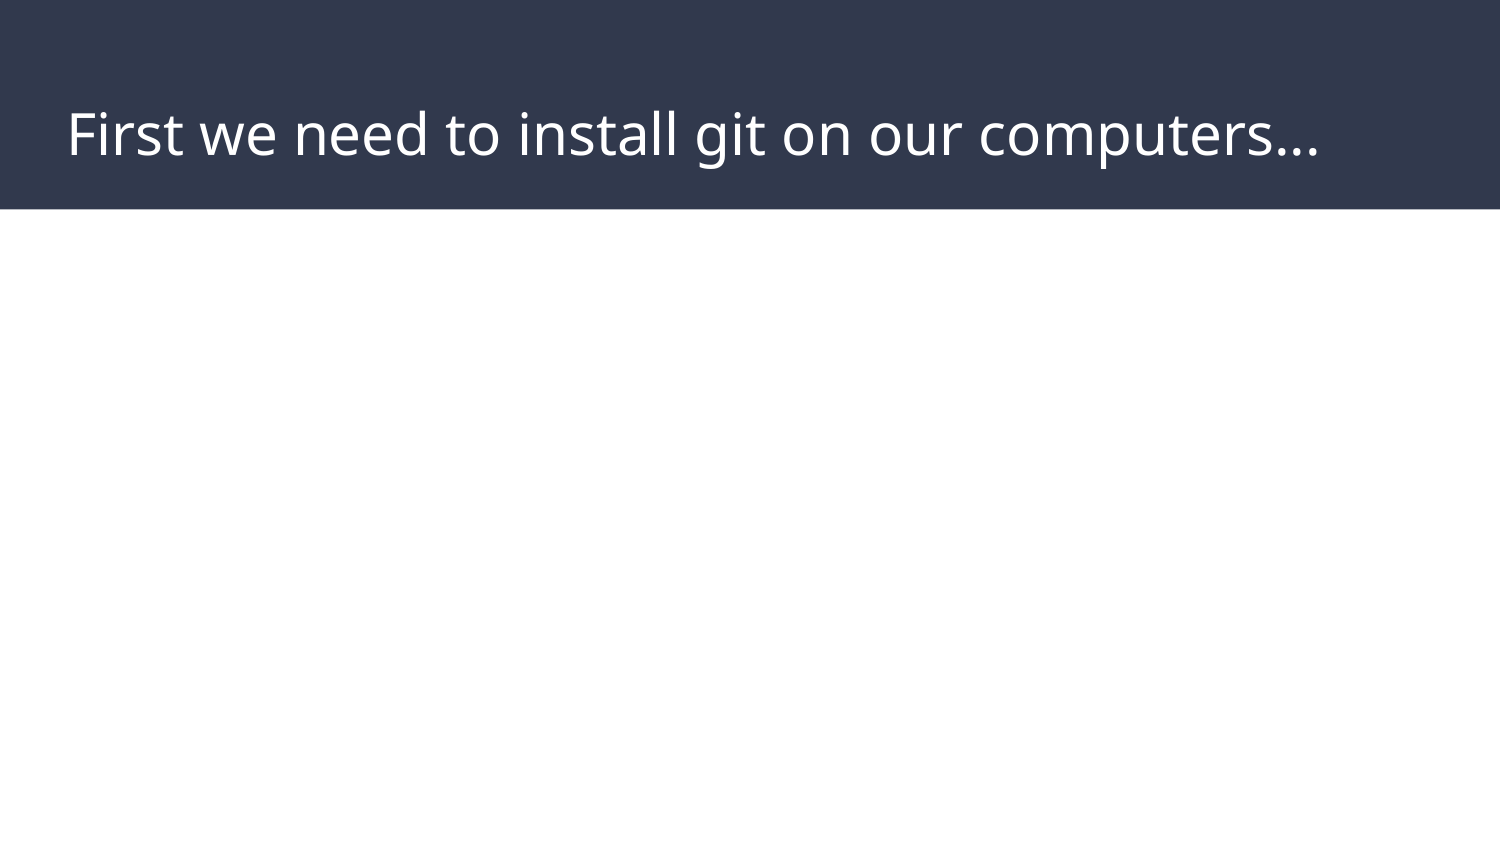

# First we need to install git on our computers...